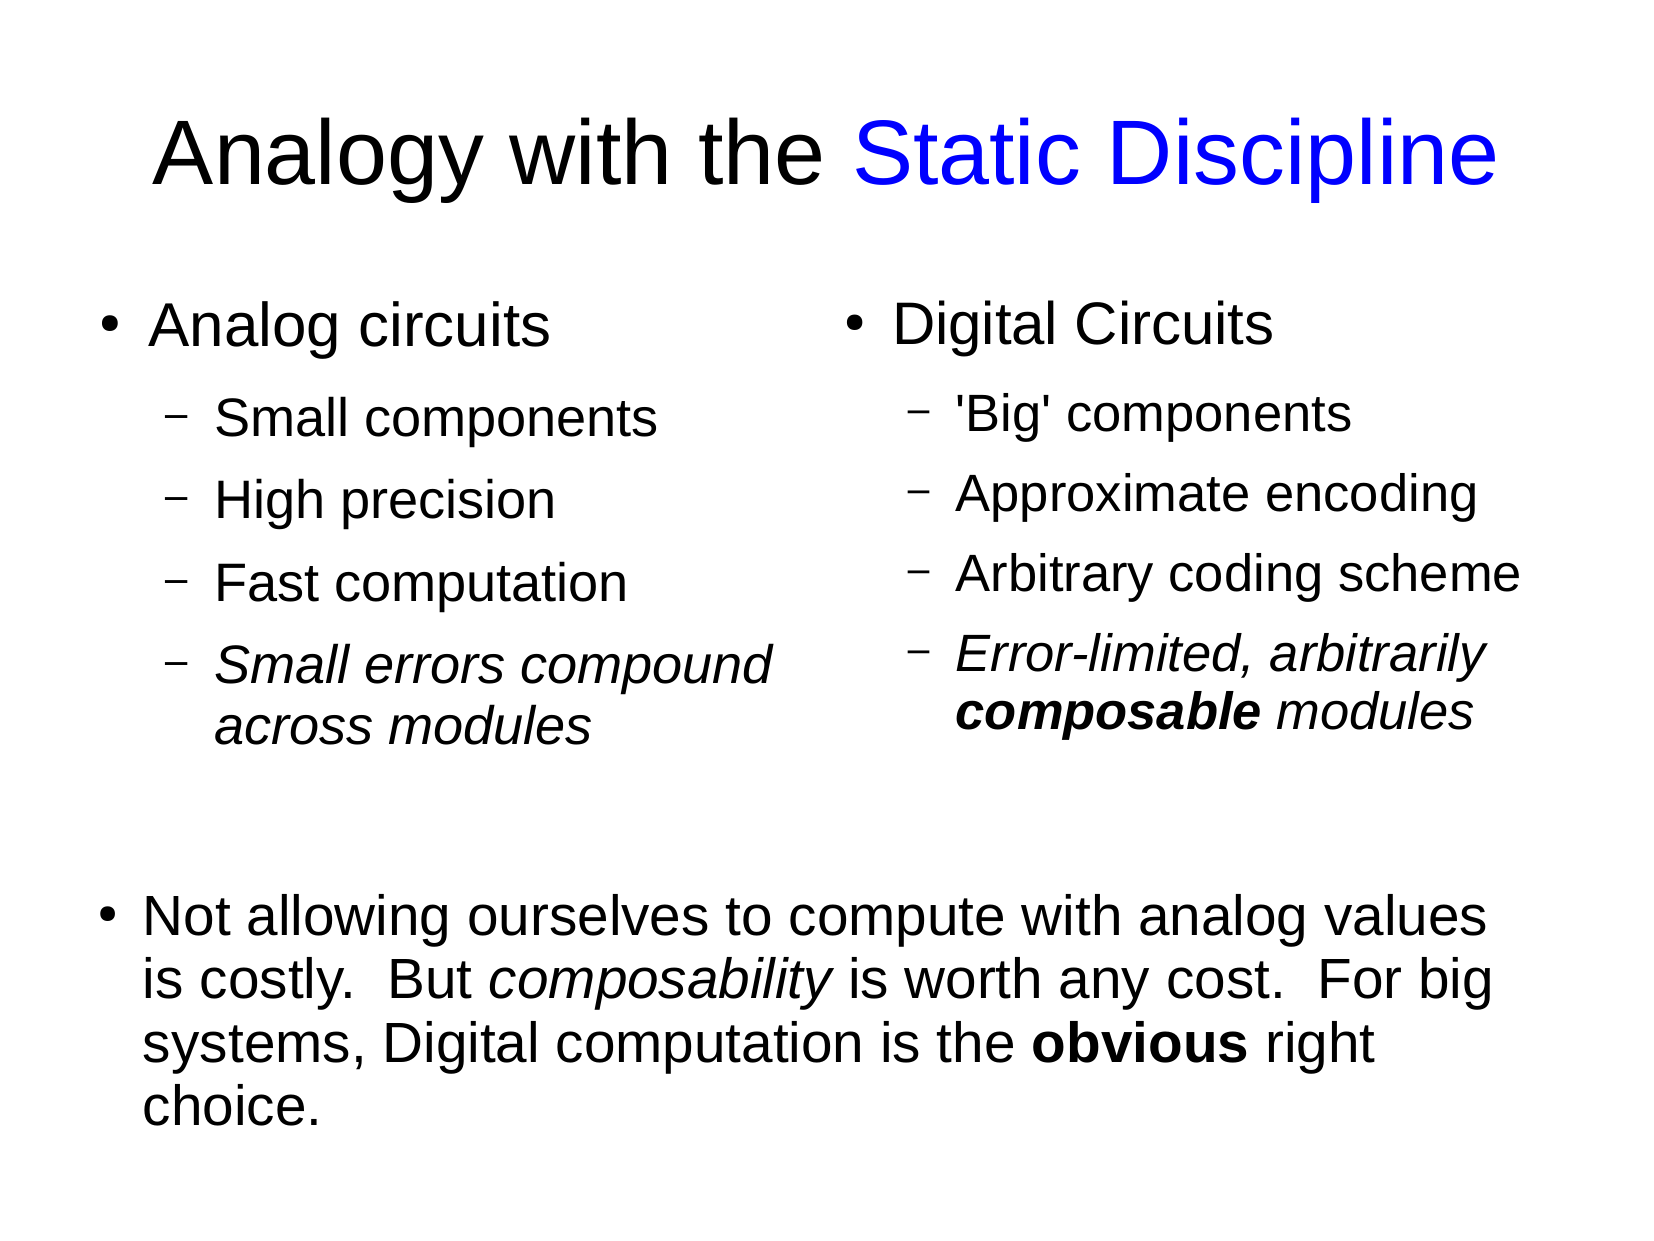

# Analogy with the Static Discipline
Analog circuits
Small components
High precision
Fast computation
Small errors compound across modules
Digital Circuits
'Big' components
Approximate encoding
Arbitrary coding scheme
Error-limited, arbitrarily composable modules
Not allowing ourselves to compute with analog values is costly. But composability is worth any cost. For big systems, Digital computation is the obvious right choice.